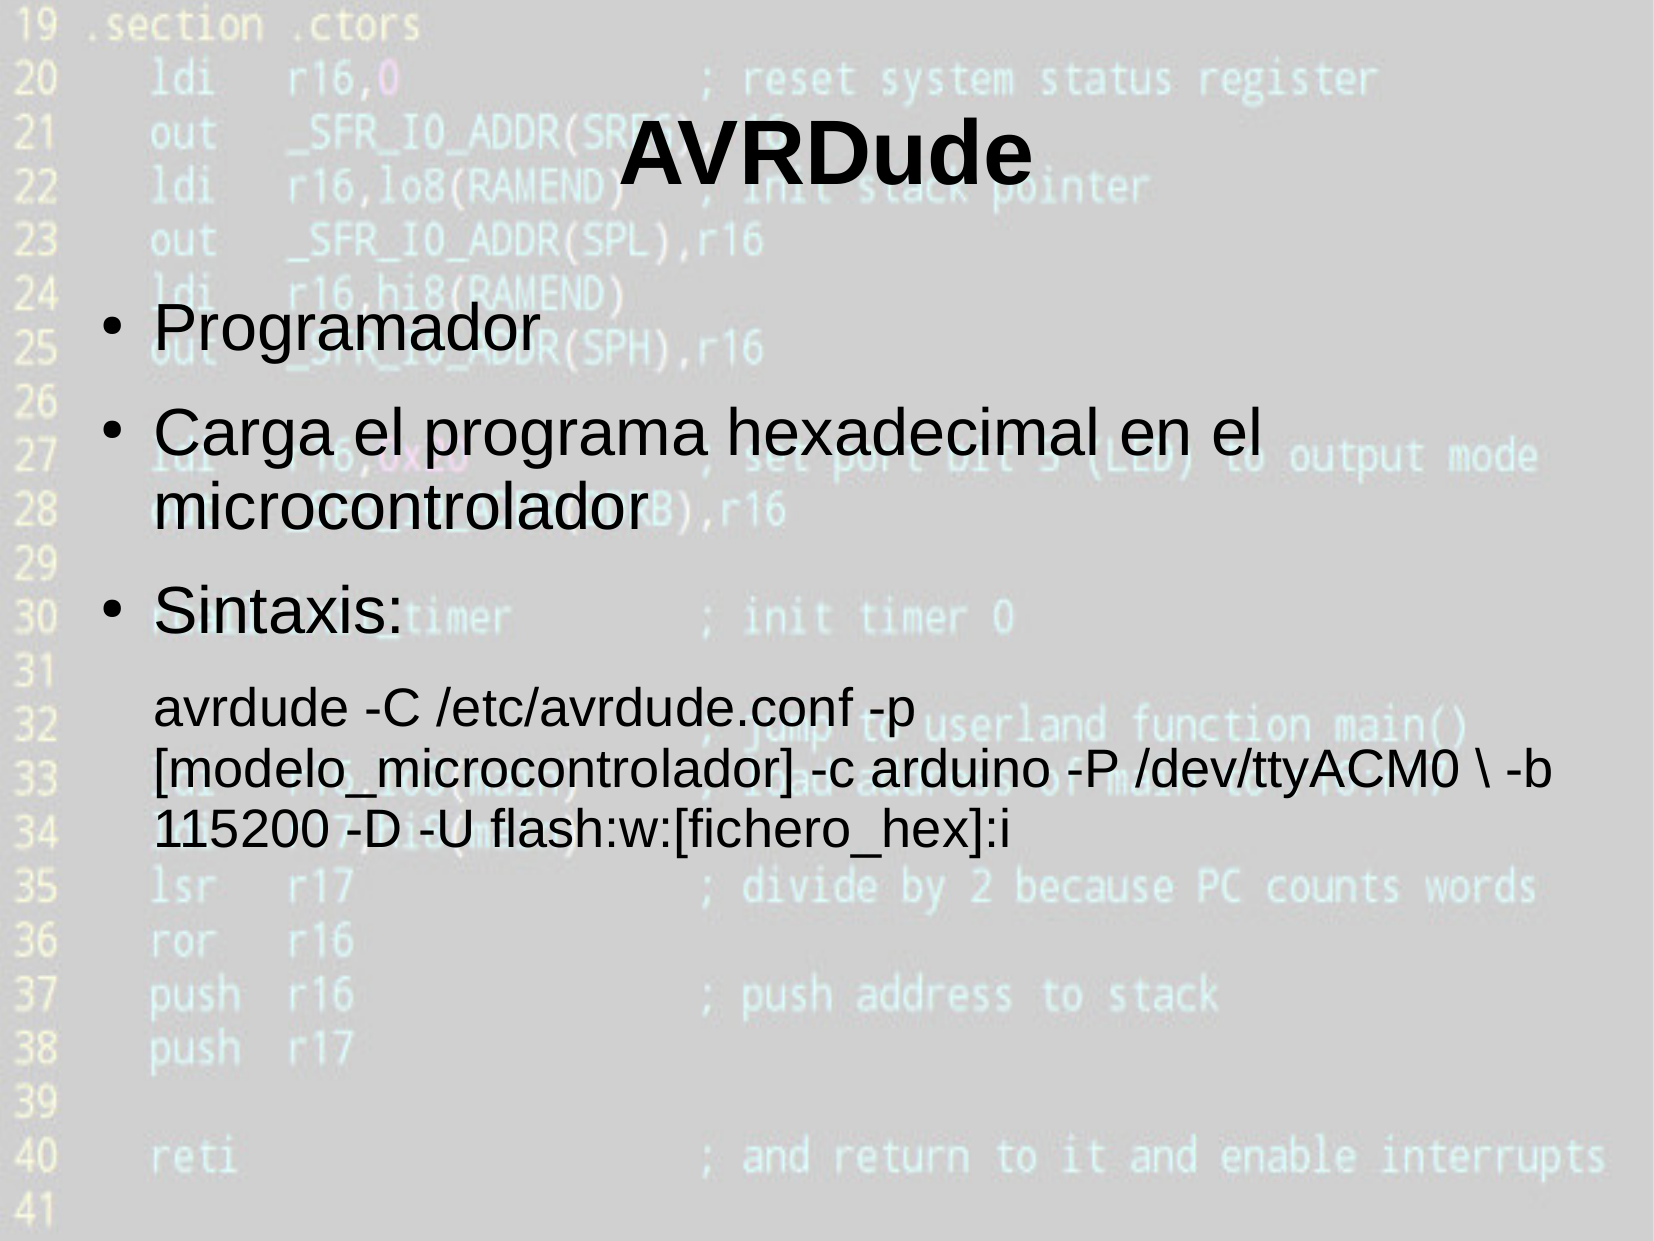

# AVRDude
Programador
Carga el programa hexadecimal en el microcontrolador
Sintaxis:
avrdude -C /etc/avrdude.conf -p [modelo_microcontrolador] -c arduino -P /dev/ttyACM0 \ -b 115200 -D -U flash:w:[fichero_hex]:i